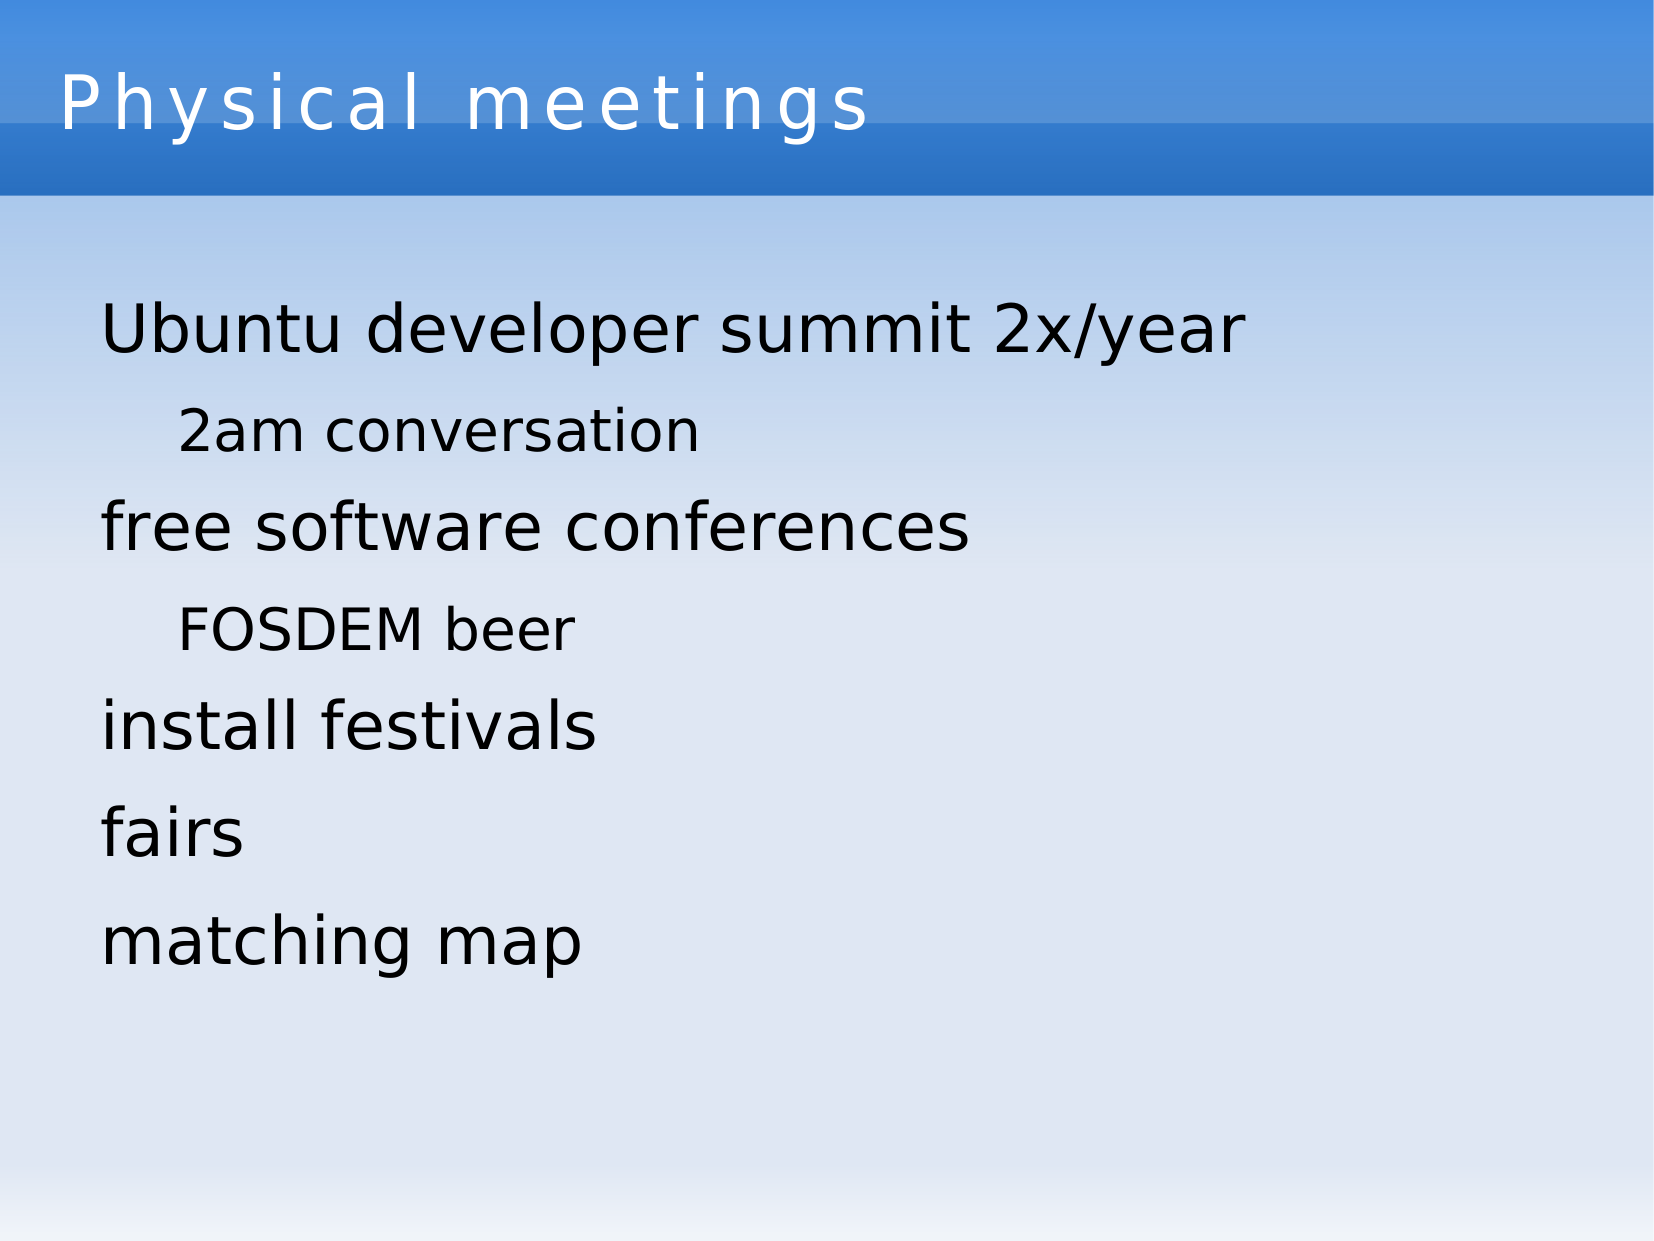

# Physical meetings
Ubuntu developer summit 2x/year
2am conversation
free software conferences
FOSDEM beer
install festivals
fairs
matching map